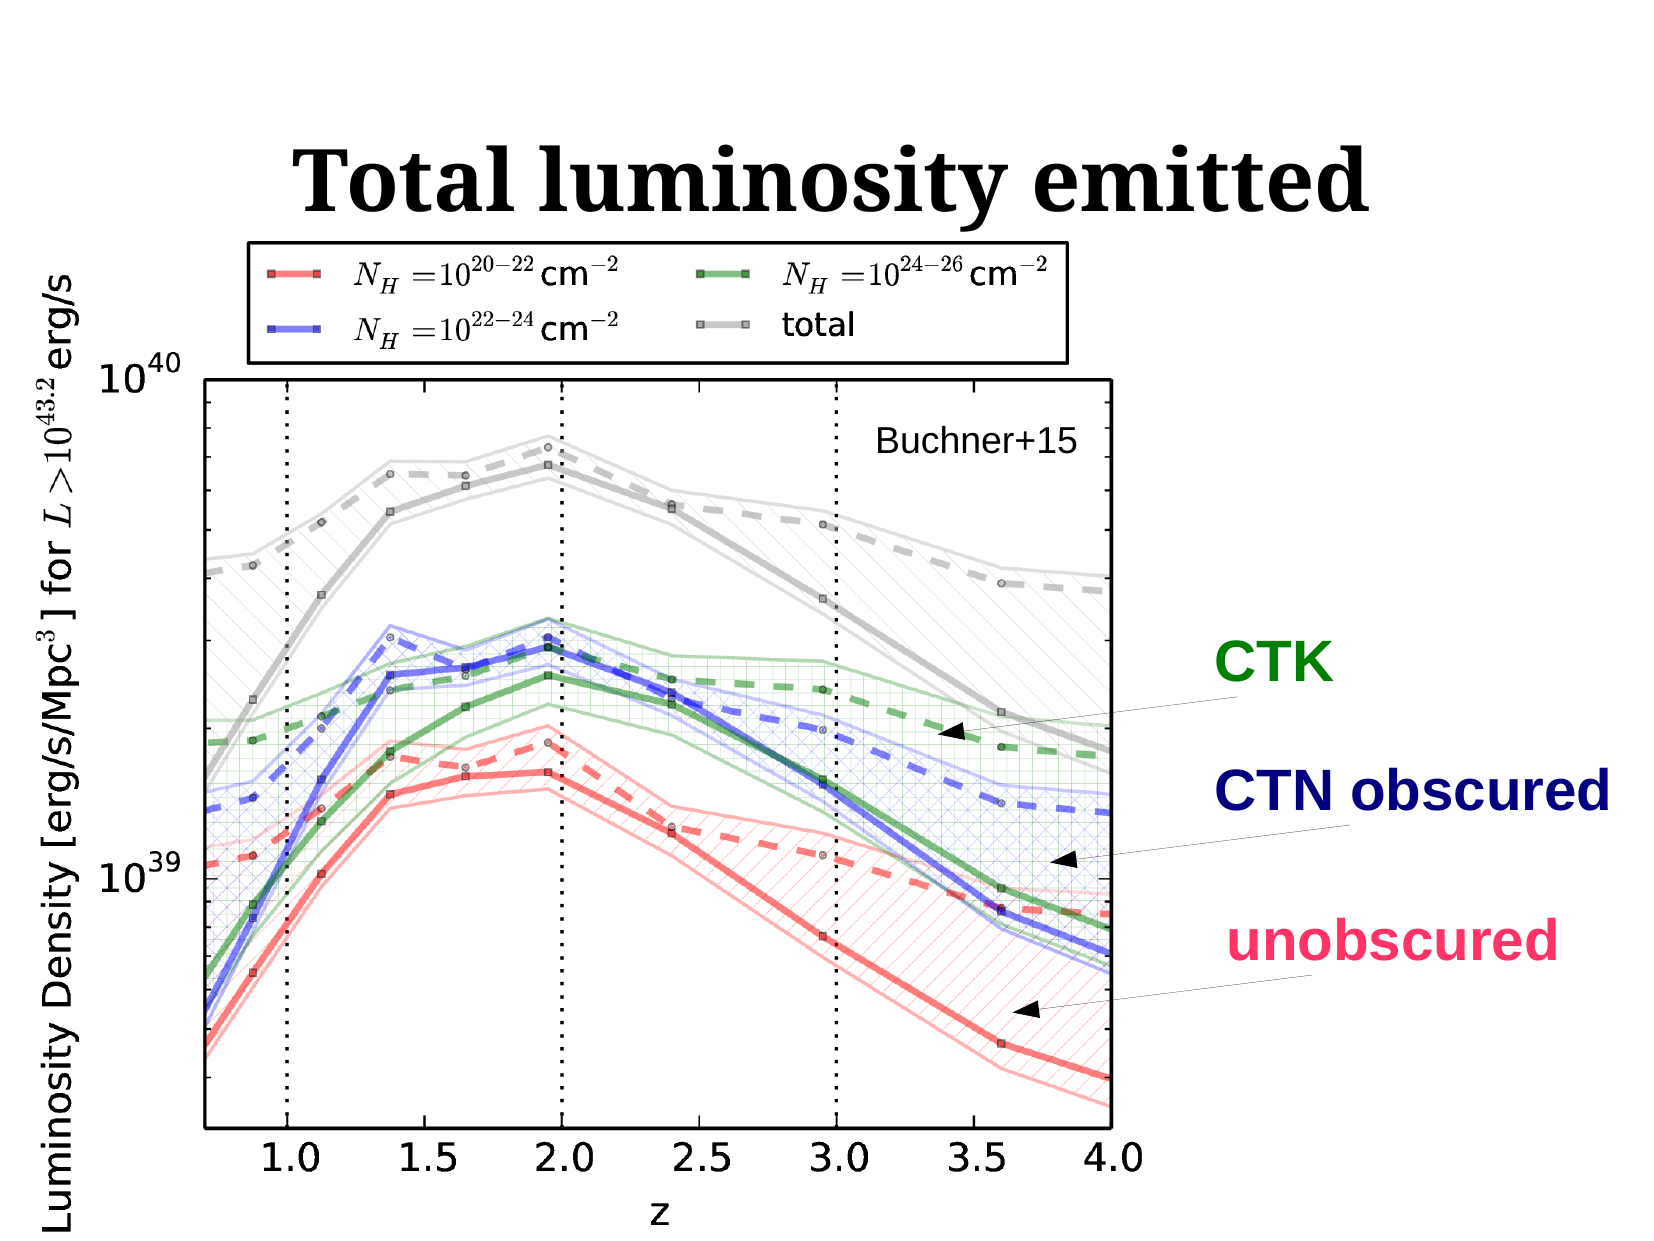

# Total luminosity emitted
Buchner+15
CTK
CTN obscured
unobscured